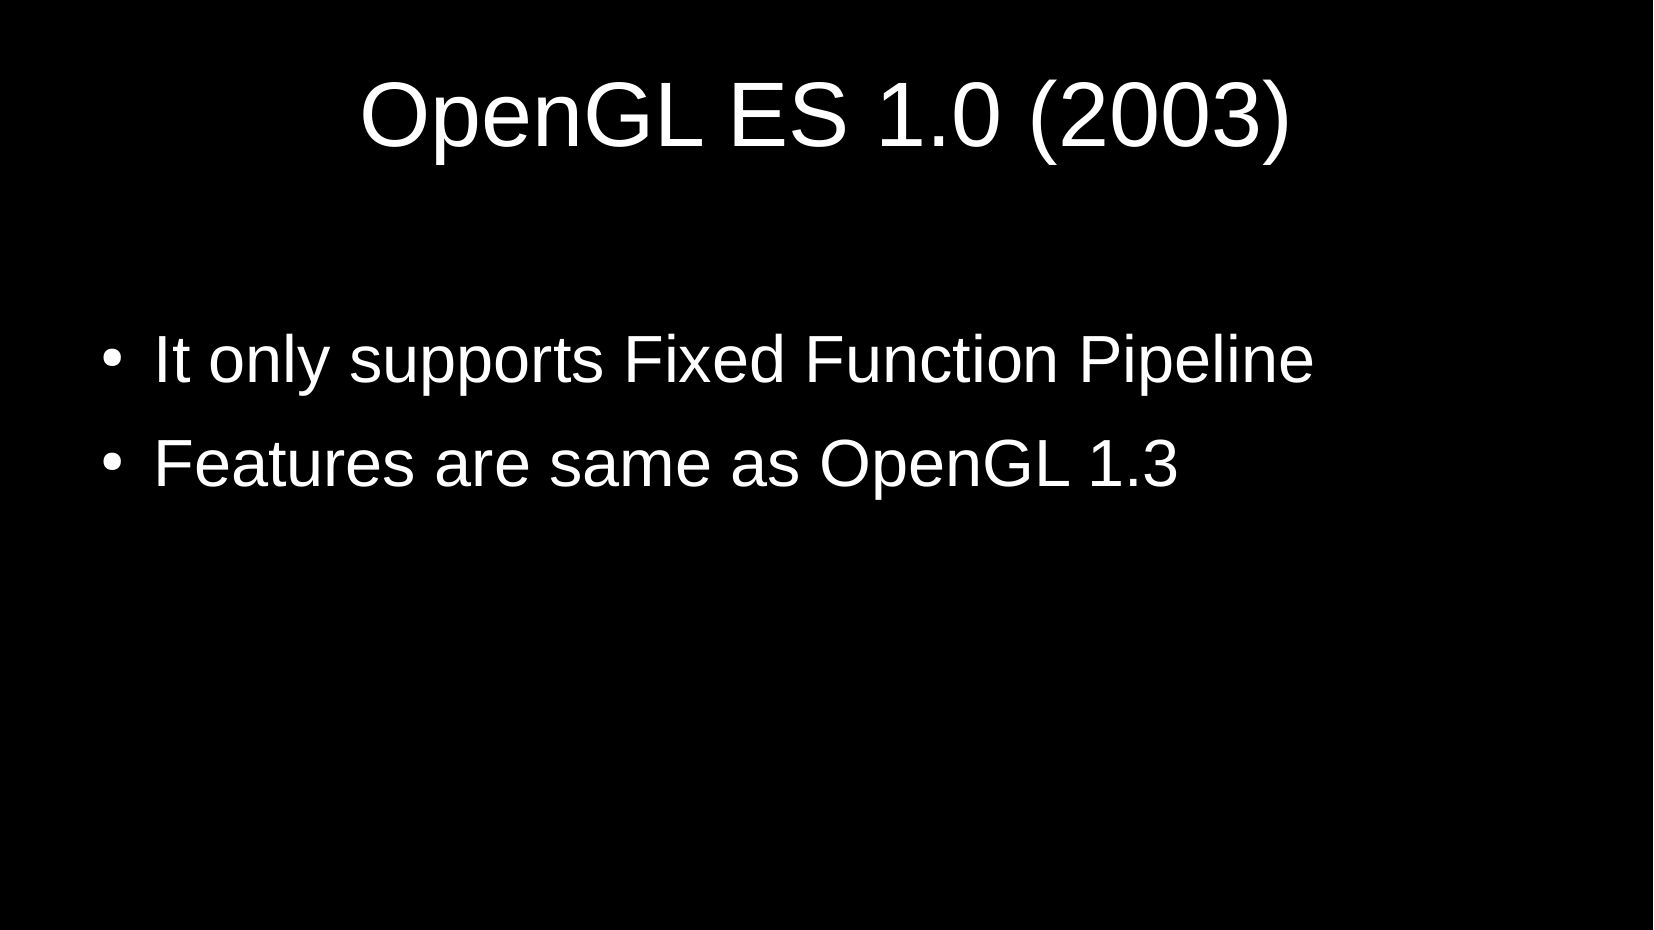

# OpenGL ES 1.0 (2003)
It only supports Fixed Function Pipeline
Features are same as OpenGL 1.3